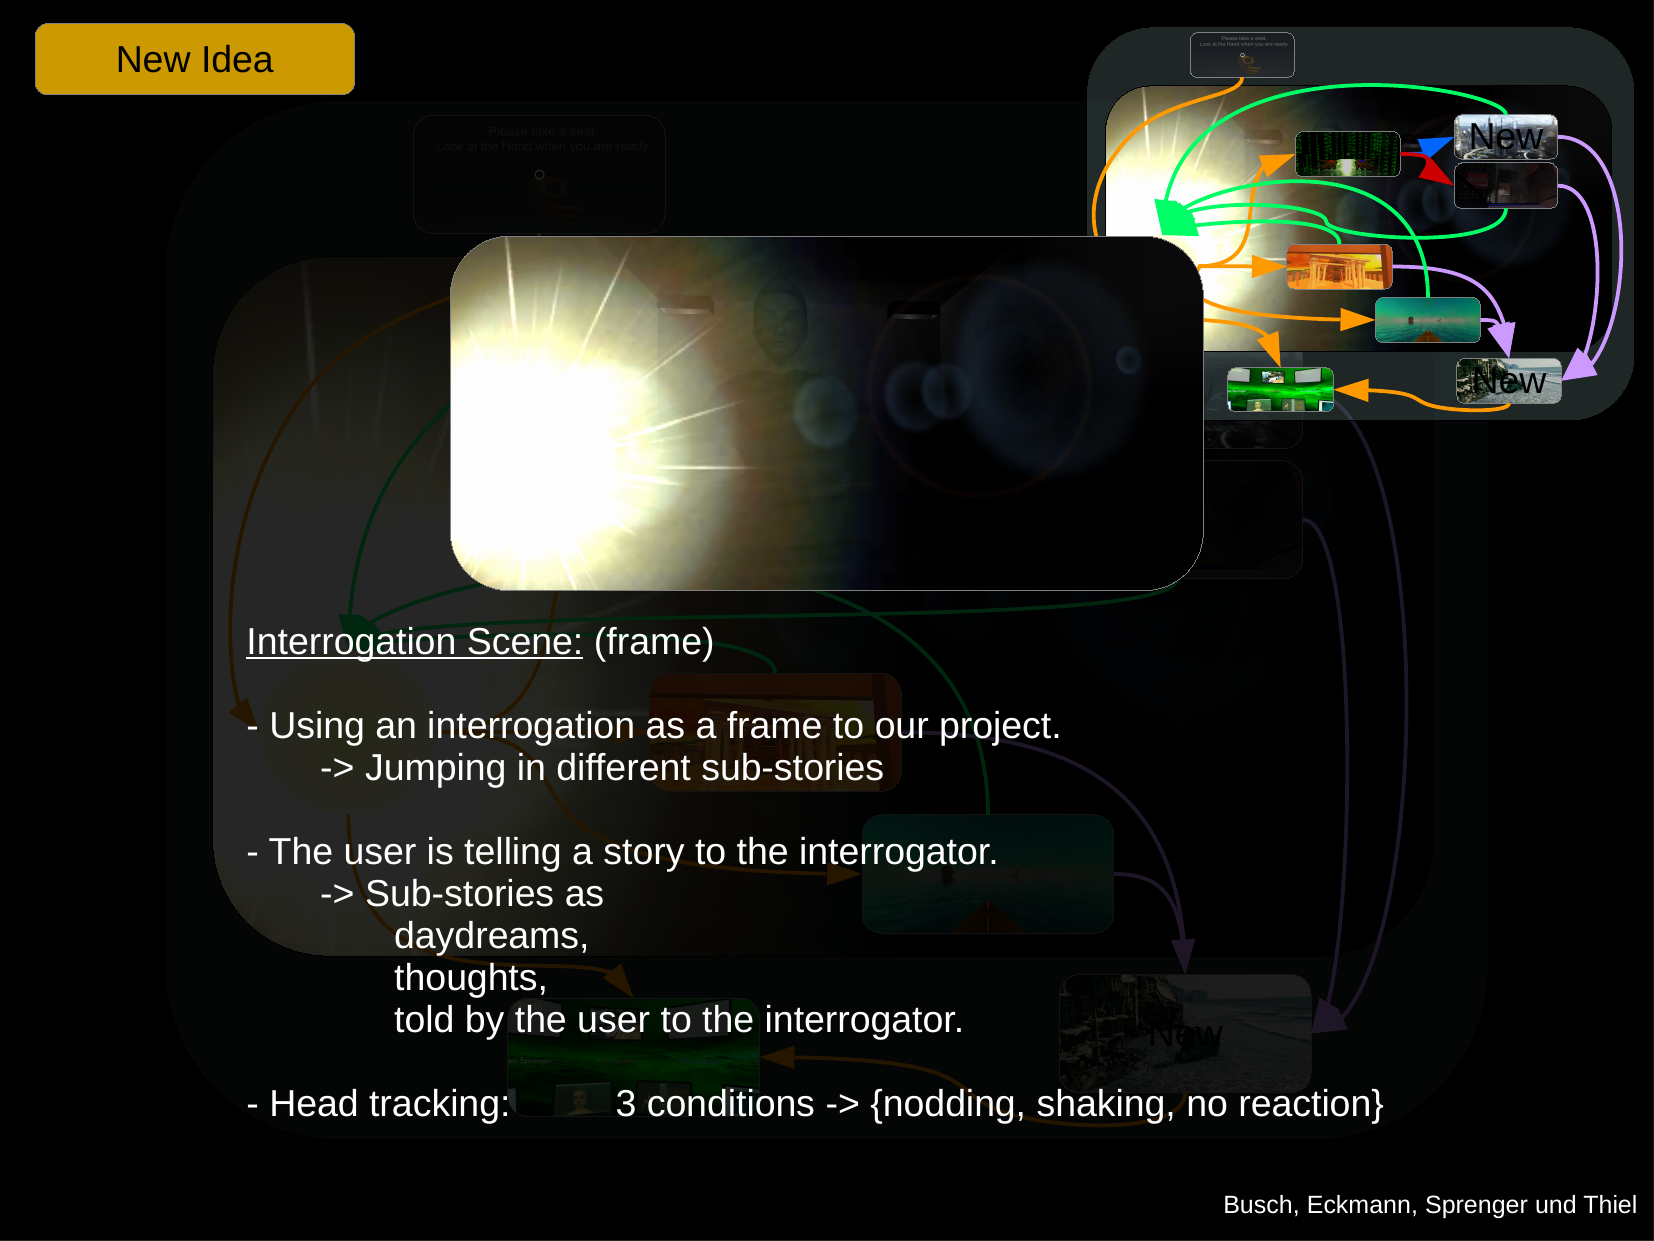

New Idea
New
New
New
New
Interrogation Scene: (frame)
- Using an interrogation as a frame to our project.
	-> Jumping in different sub-stories
- The user is telling a story to the interrogator.
	-> Sub-stories as
		daydreams,
		thoughts,
		told by the user to the interrogator.
- Head tracking: 	3 conditions -> {nodding, shaking, no reaction}
Busch, Eckmann, Sprenger und Thiel